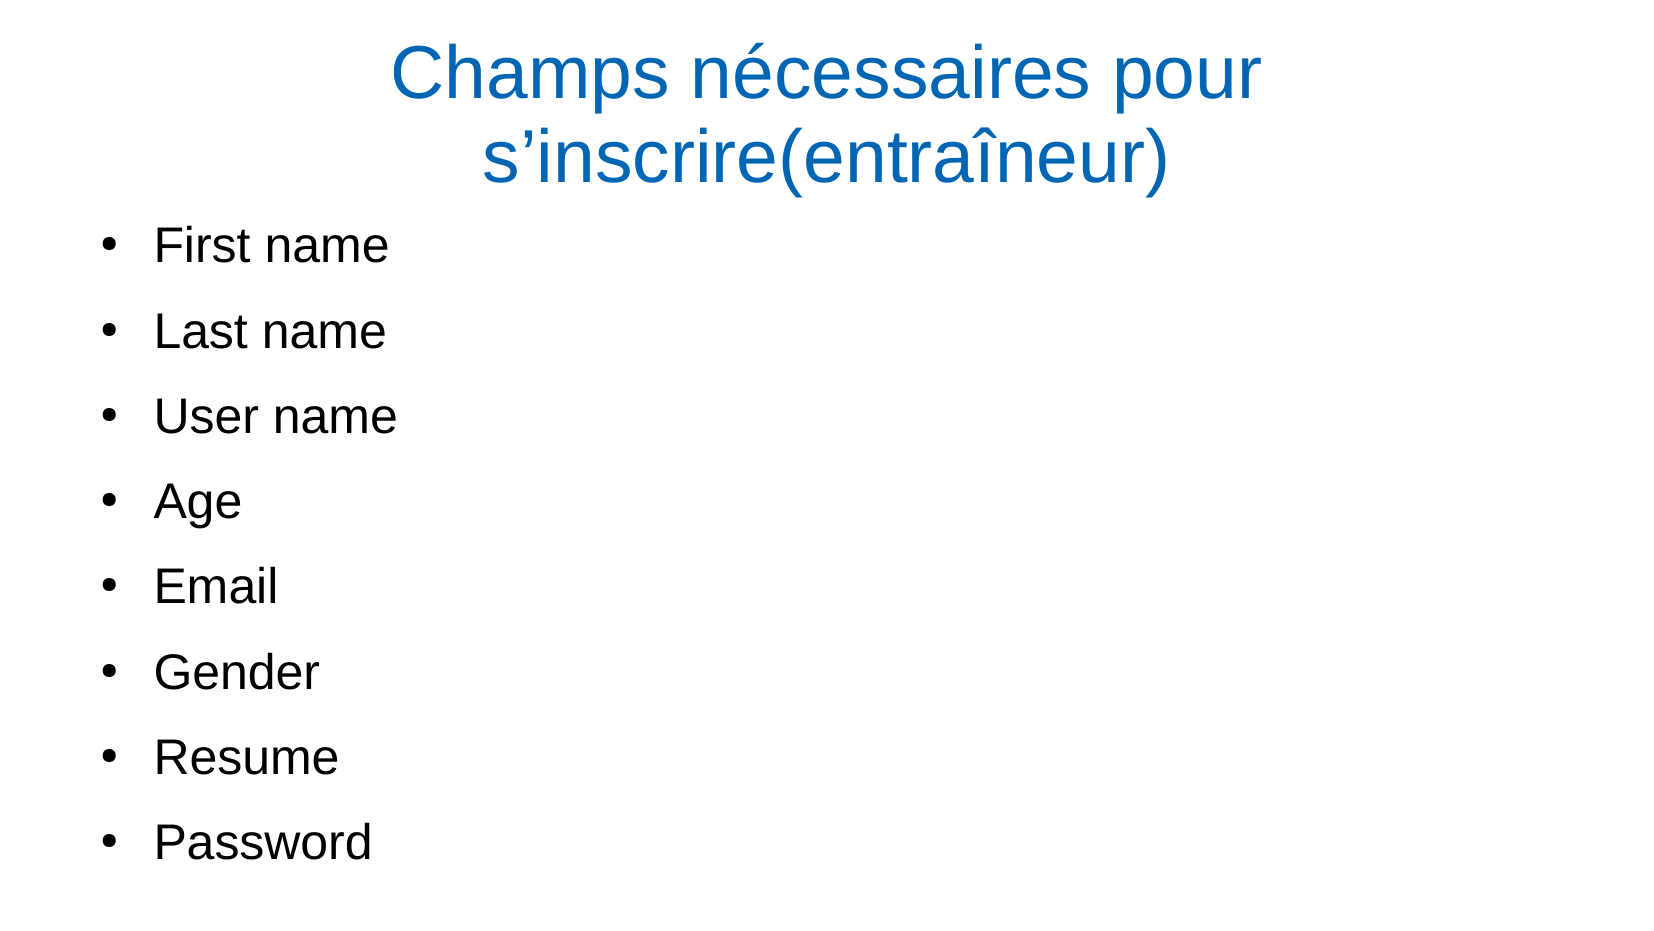

# Champs nécessaires pour s’inscrire(entraîneur)
First name
Last name
User name
Age
Email
Gender
Resume
Password